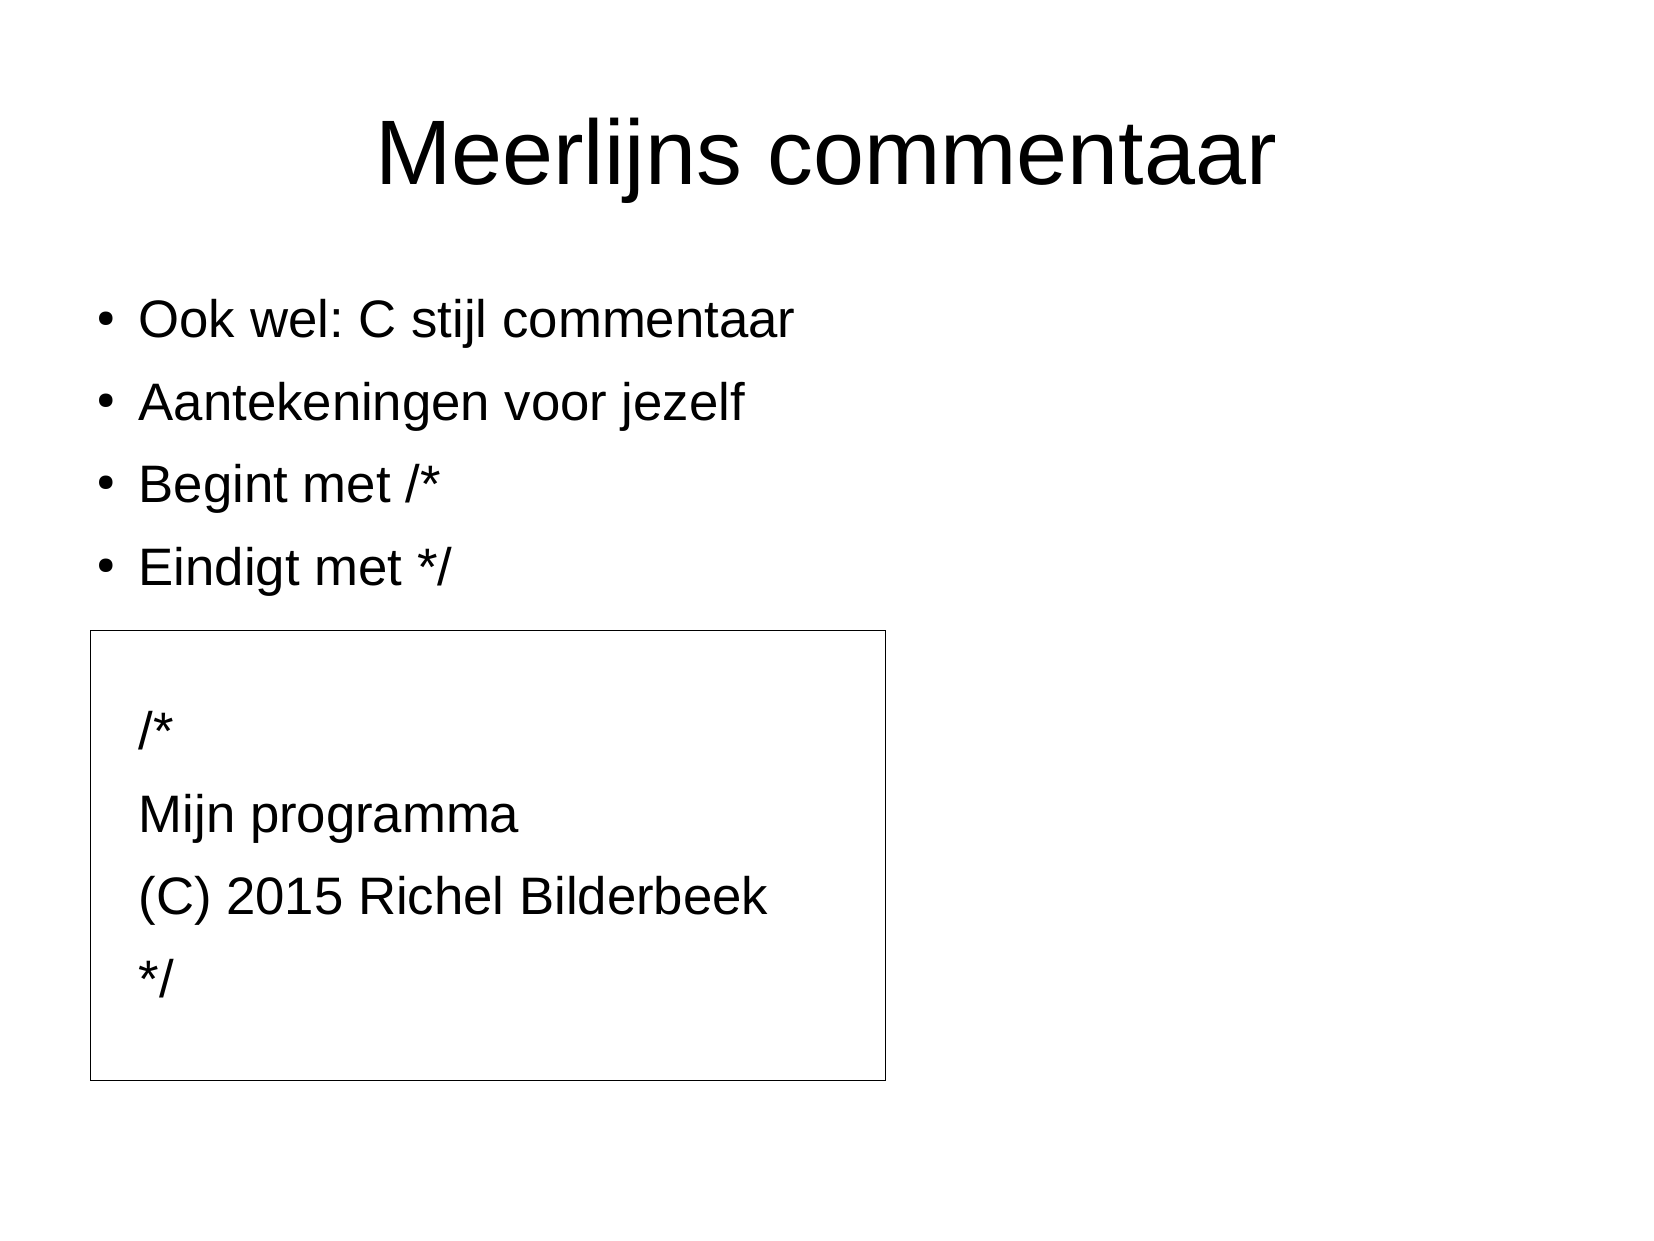

# Meerlijns commentaar
Ook wel: C stijl commentaar
Aantekeningen voor jezelf
Begint met /*
Eindigt met */
/*
Mijn programma
(C) 2015 Richel Bilderbeek
*/